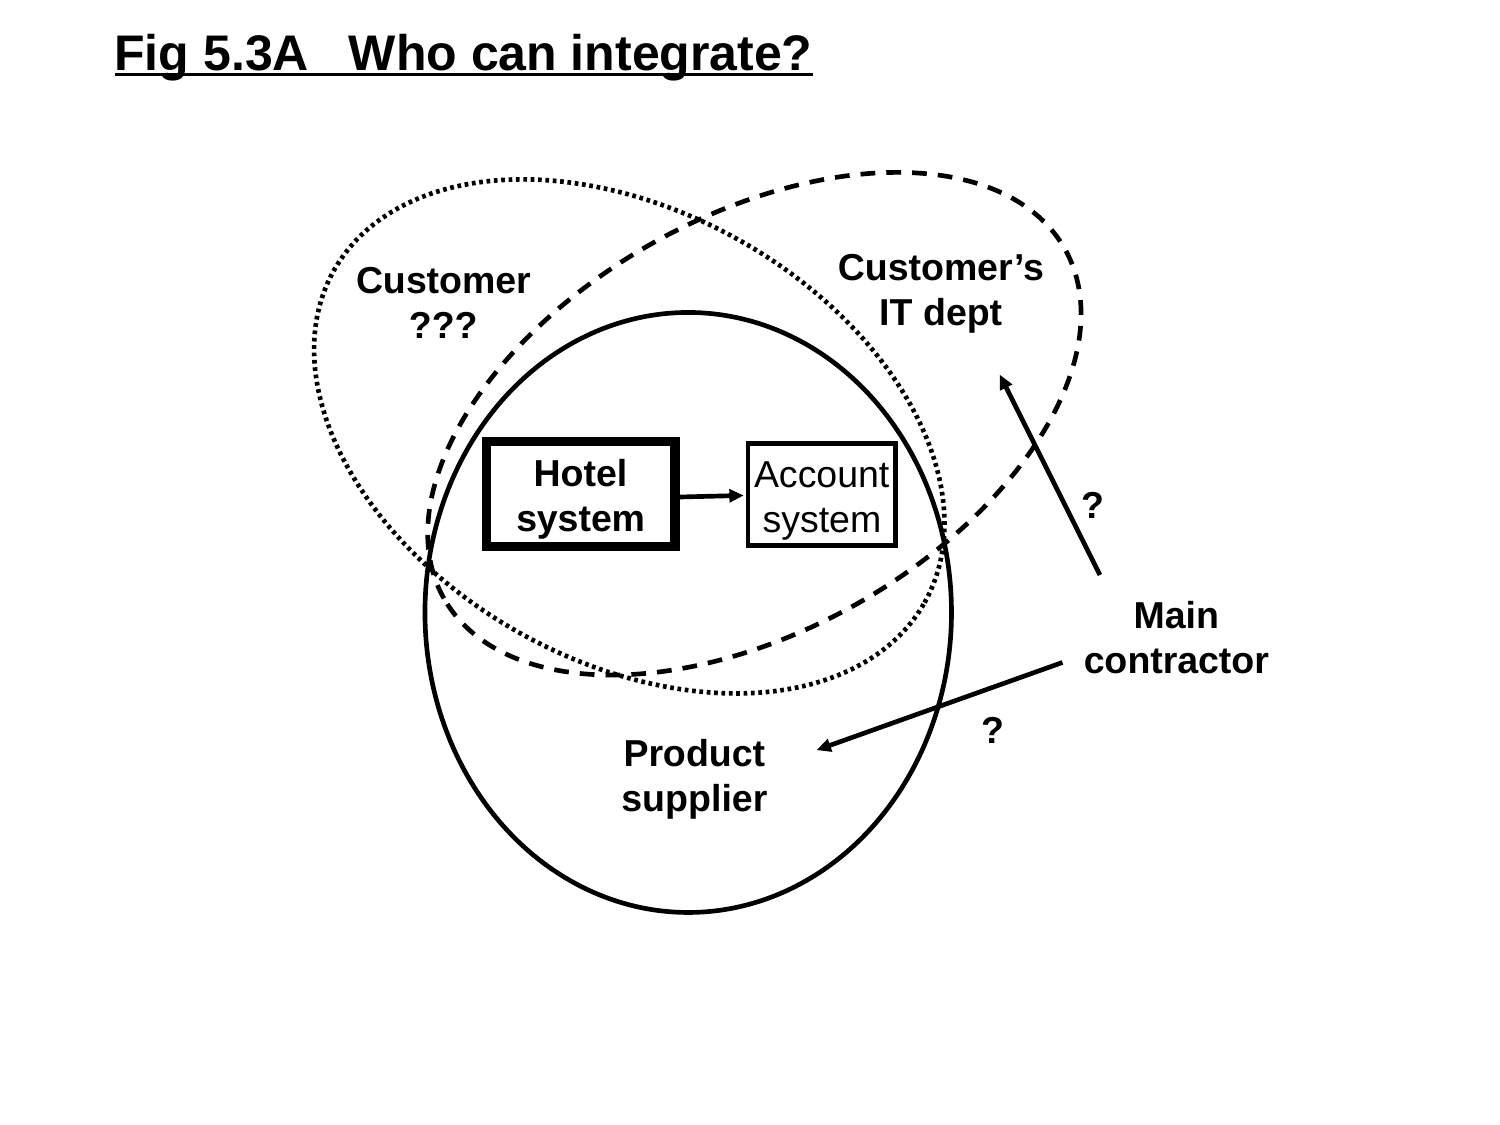

Fig 5.3A Who can integrate?
Customer’s
IT dept
Customer
???
Hotel
system
Account
system
?
Main
contractor
?
Product
supplier